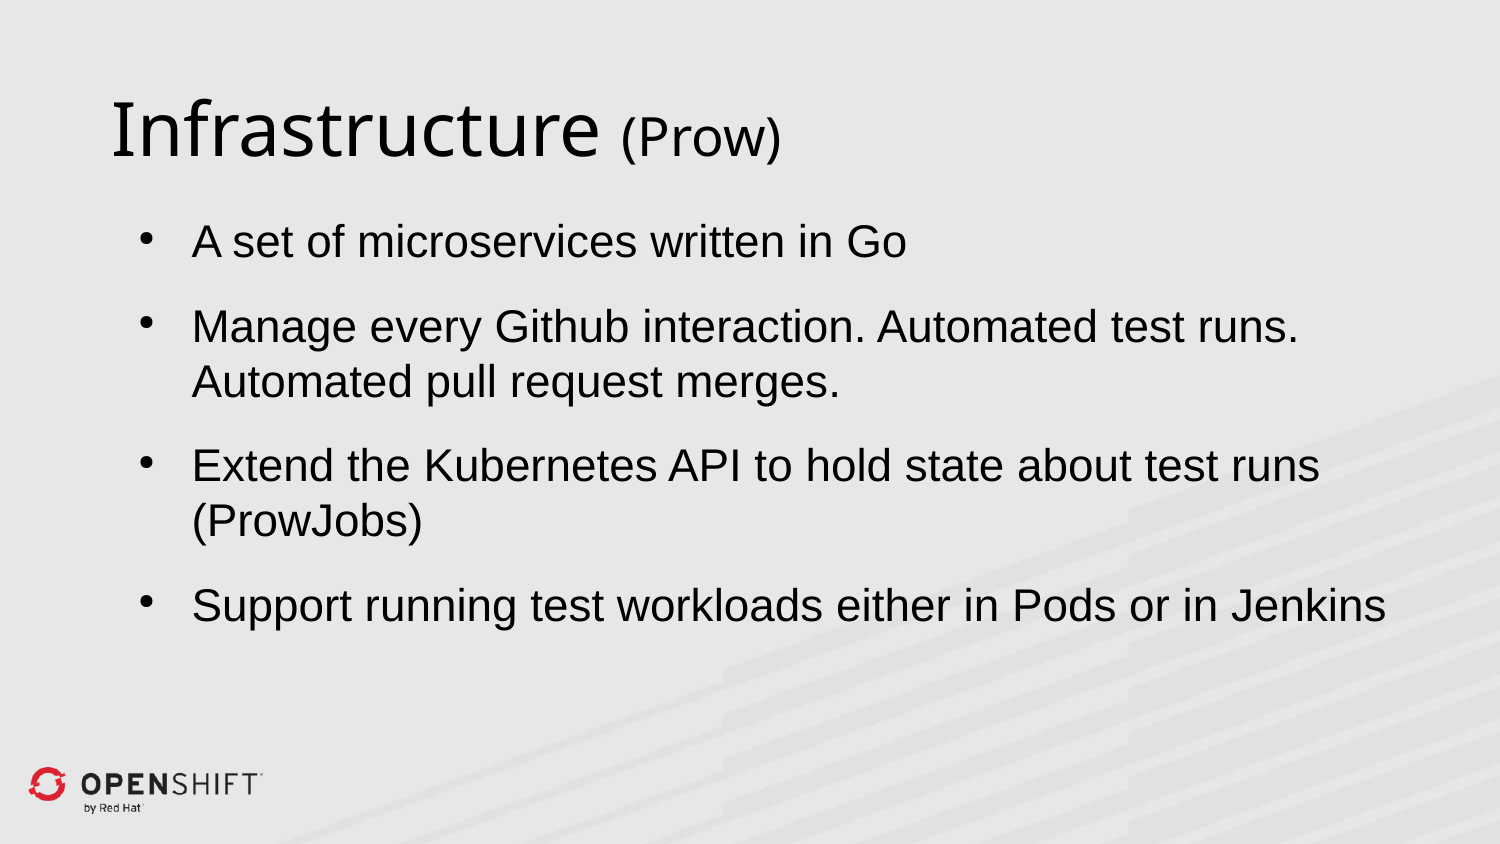

# Infrastructure (Prow)
A set of microservices written in Go
Manage every Github interaction. Automated test runs. Automated pull request merges.
Extend the Kubernetes API to hold state about test runs (ProwJobs)
Support running test workloads either in Pods or in Jenkins